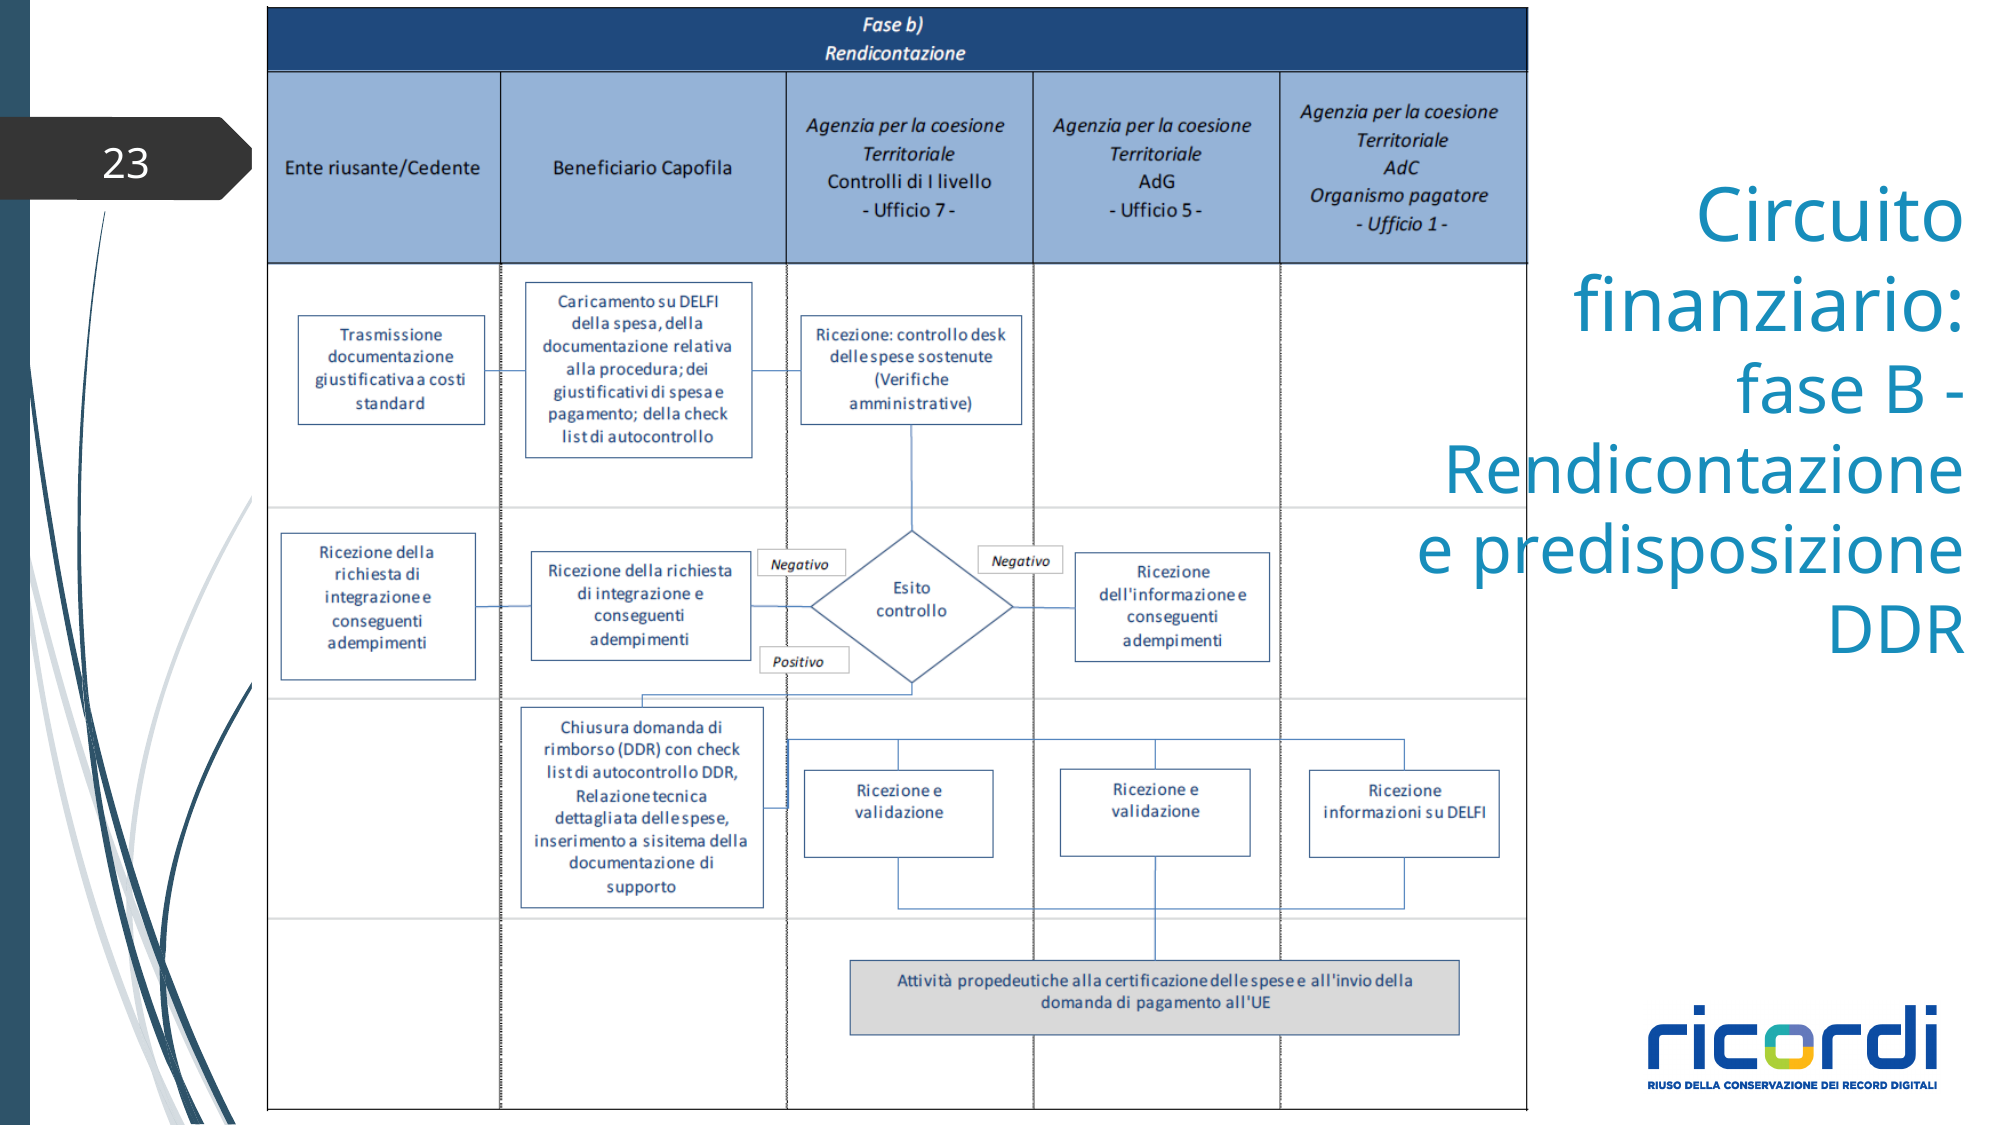

# Circuito finanziario: fase B - Rendicontazione e predisposizione DDR